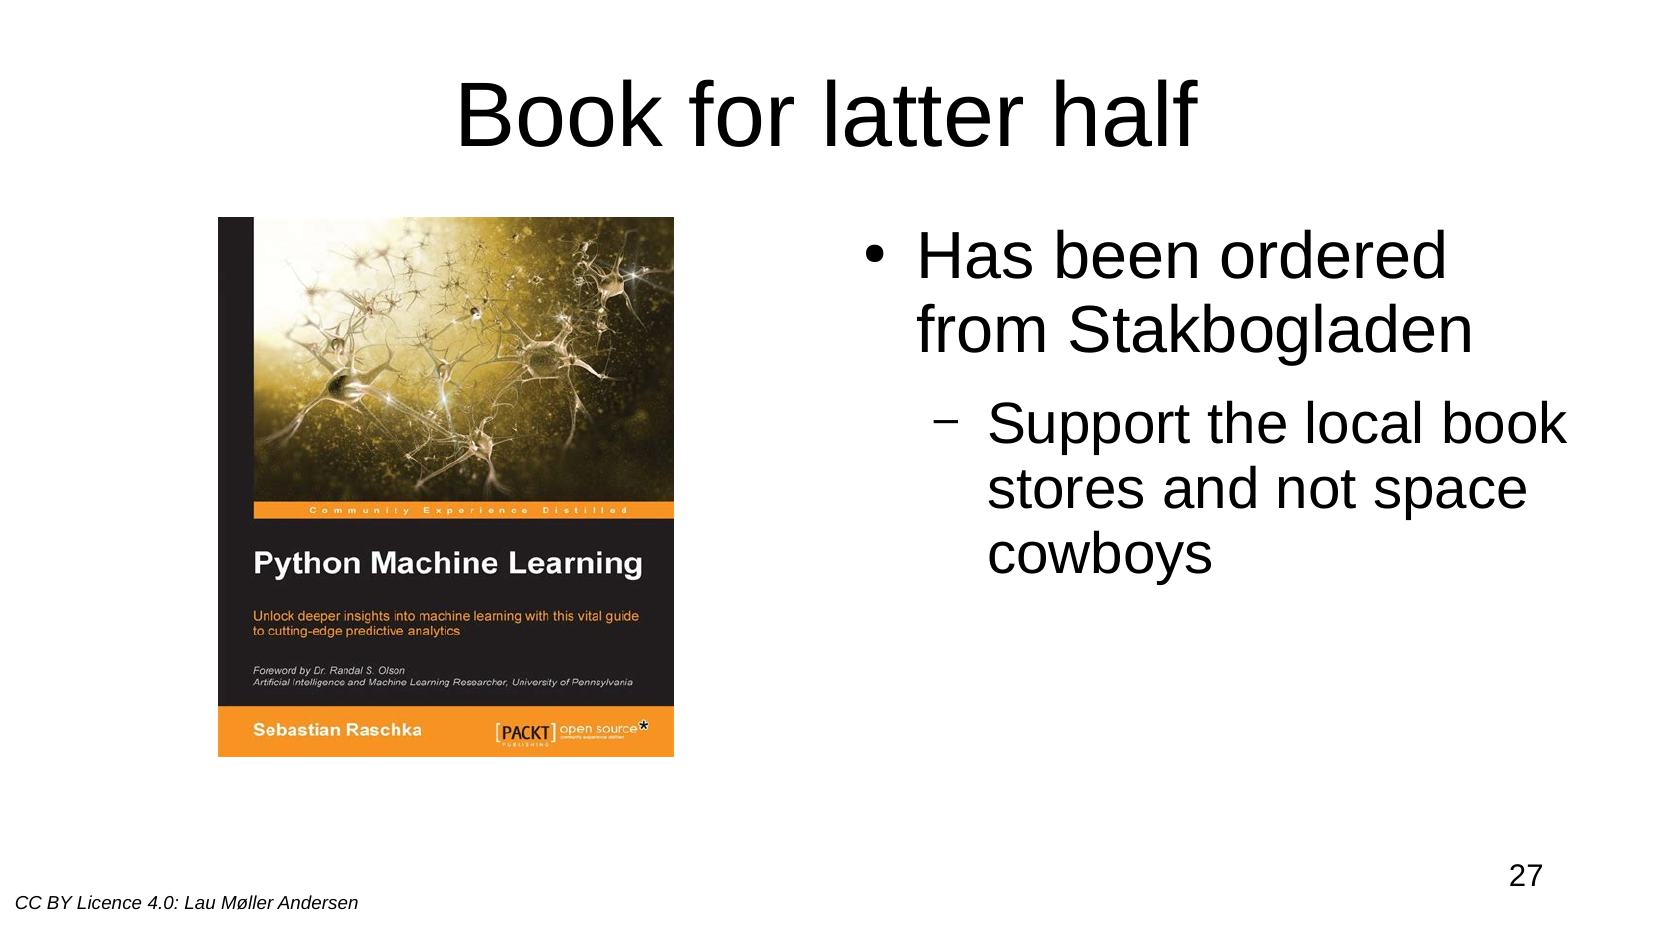

# Book for latter half
Has been ordered from Stakbogladen
Support the local book stores and not space cowboys
CC BY Licence 4.0: Lau Møller Andersen